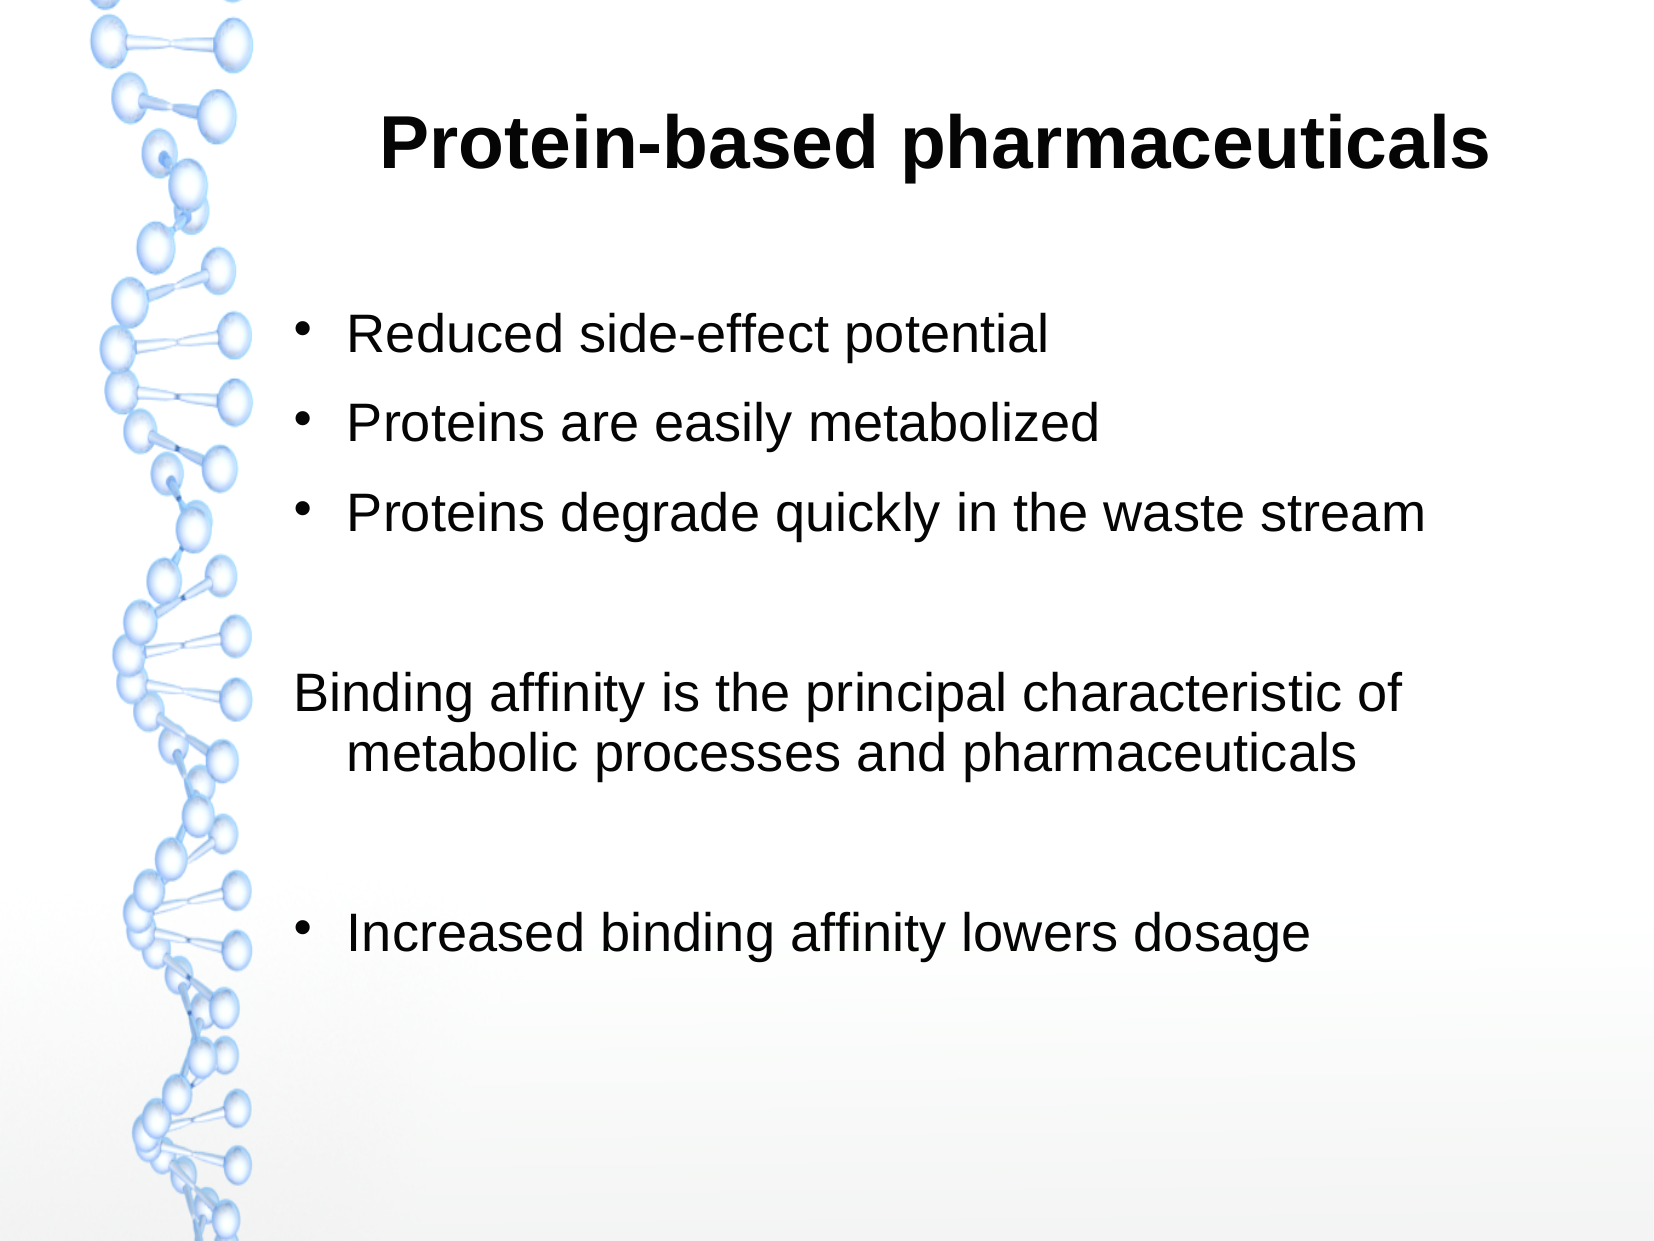

Protein-based pharmaceuticals
Reduced side-effect potential
Proteins are easily metabolized
Proteins degrade quickly in the waste stream
Binding affinity is the principal characteristic of metabolic processes and pharmaceuticals
Increased binding affinity lowers dosage